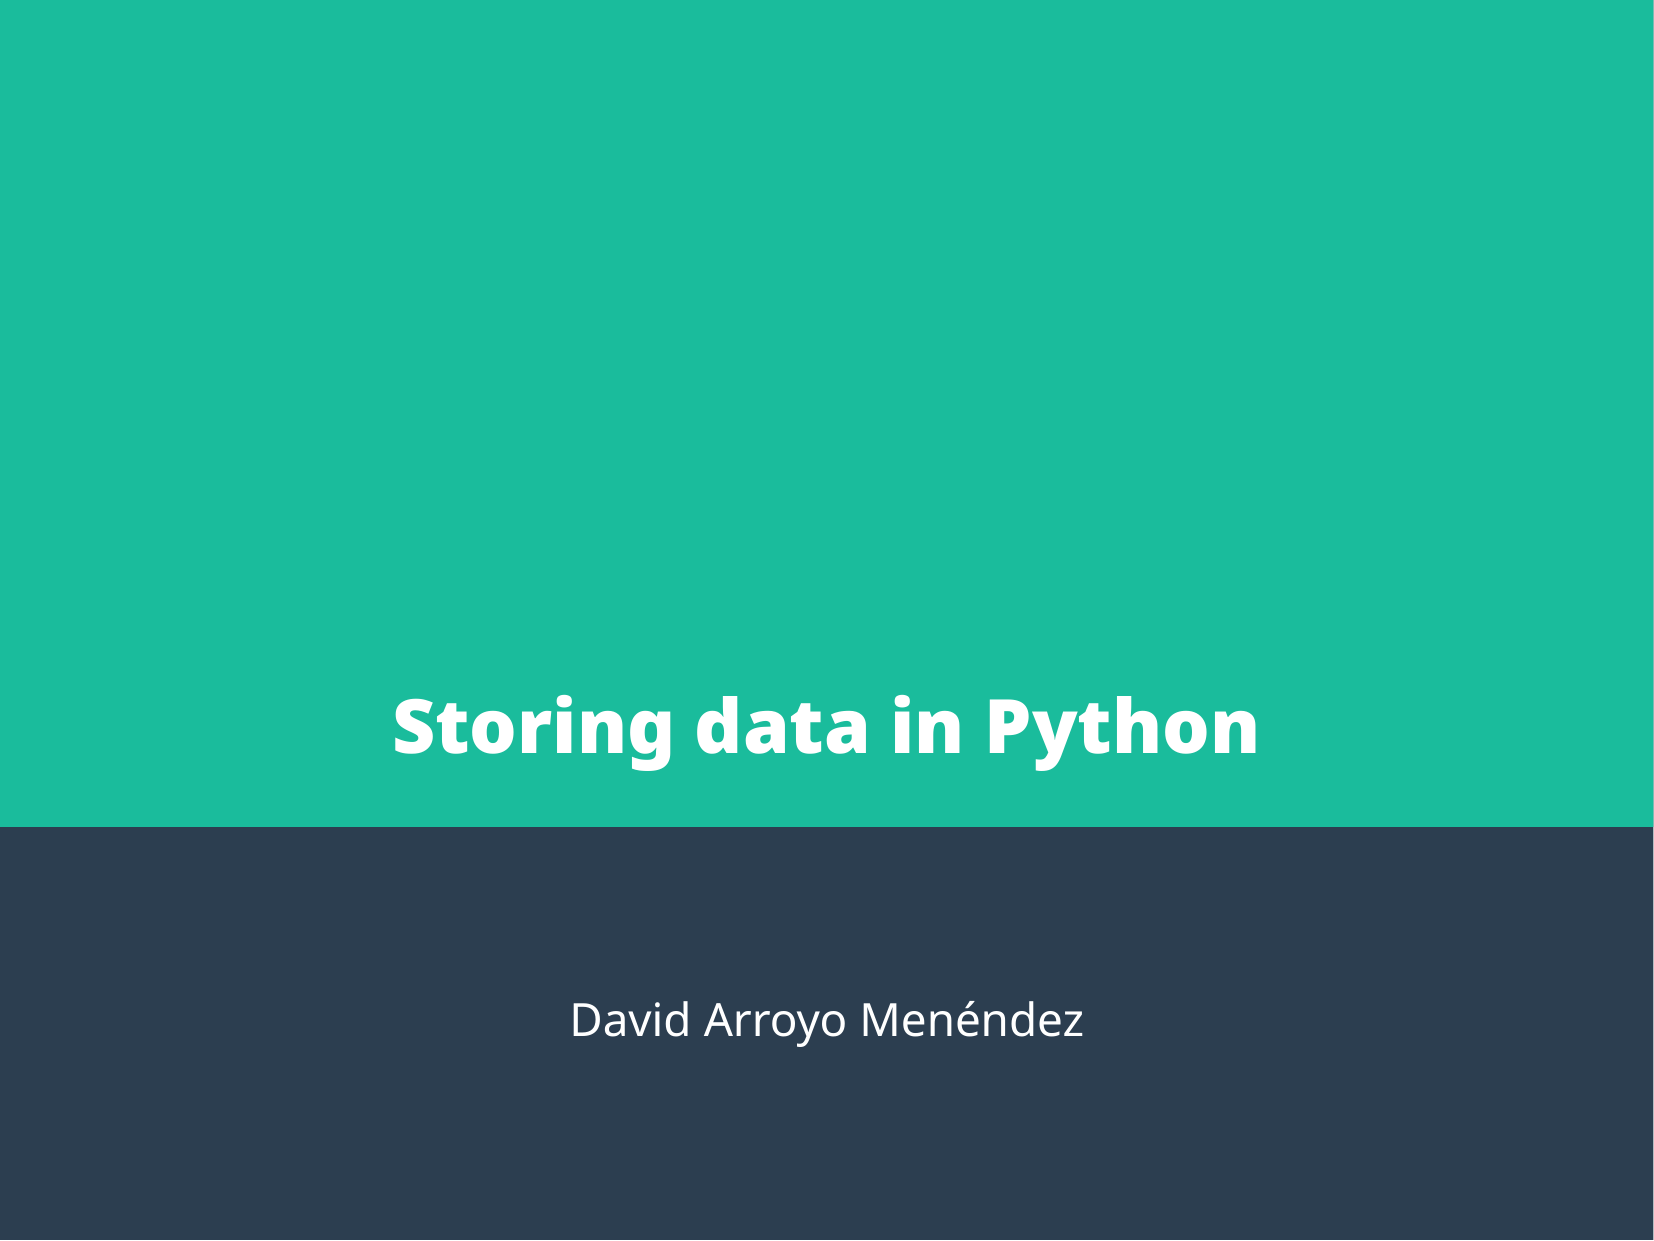

# Storing data in Python
David Arroyo Menéndez